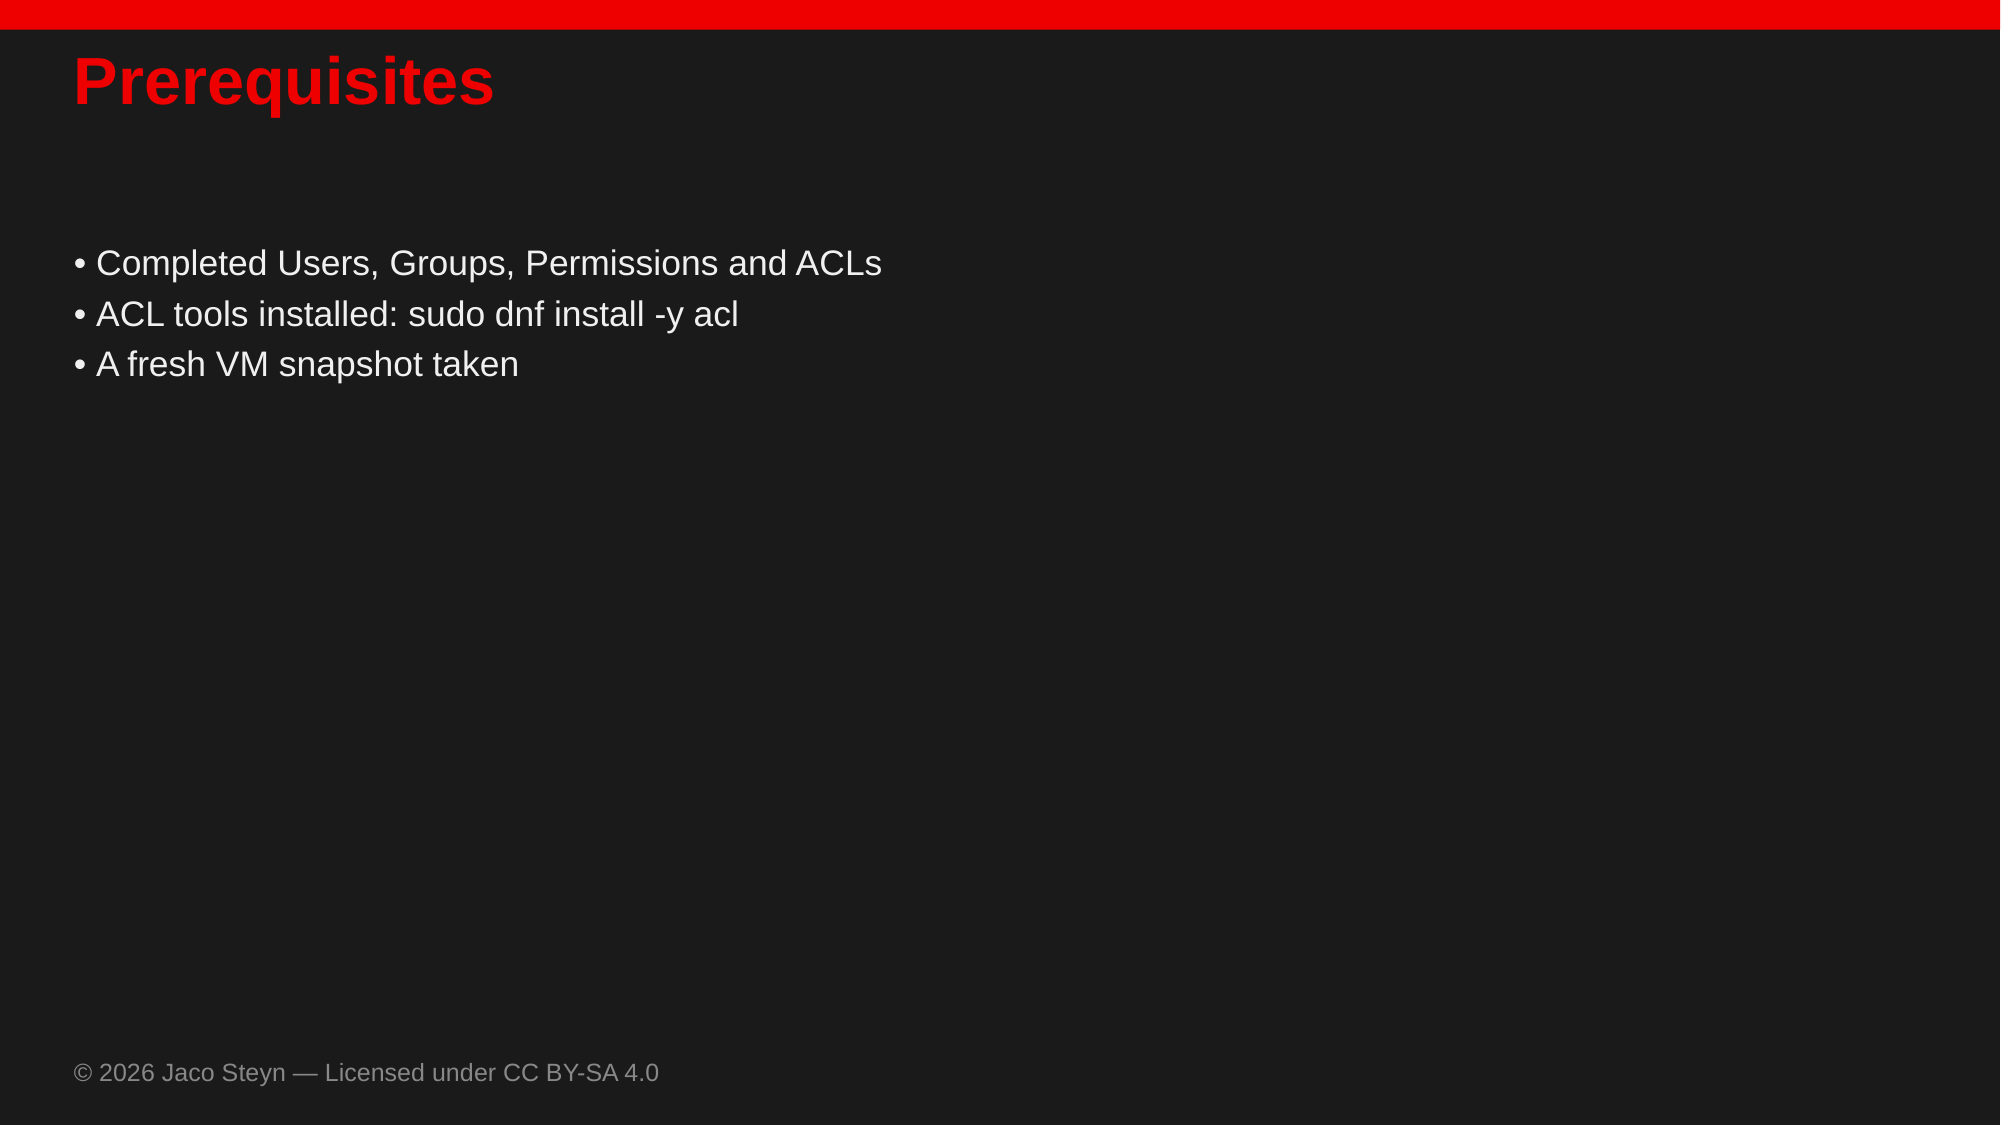

Prerequisites
• Completed Users, Groups, Permissions and ACLs
• ACL tools installed: sudo dnf install -y acl
• A fresh VM snapshot taken
© 2026 Jaco Steyn — Licensed under CC BY-SA 4.0